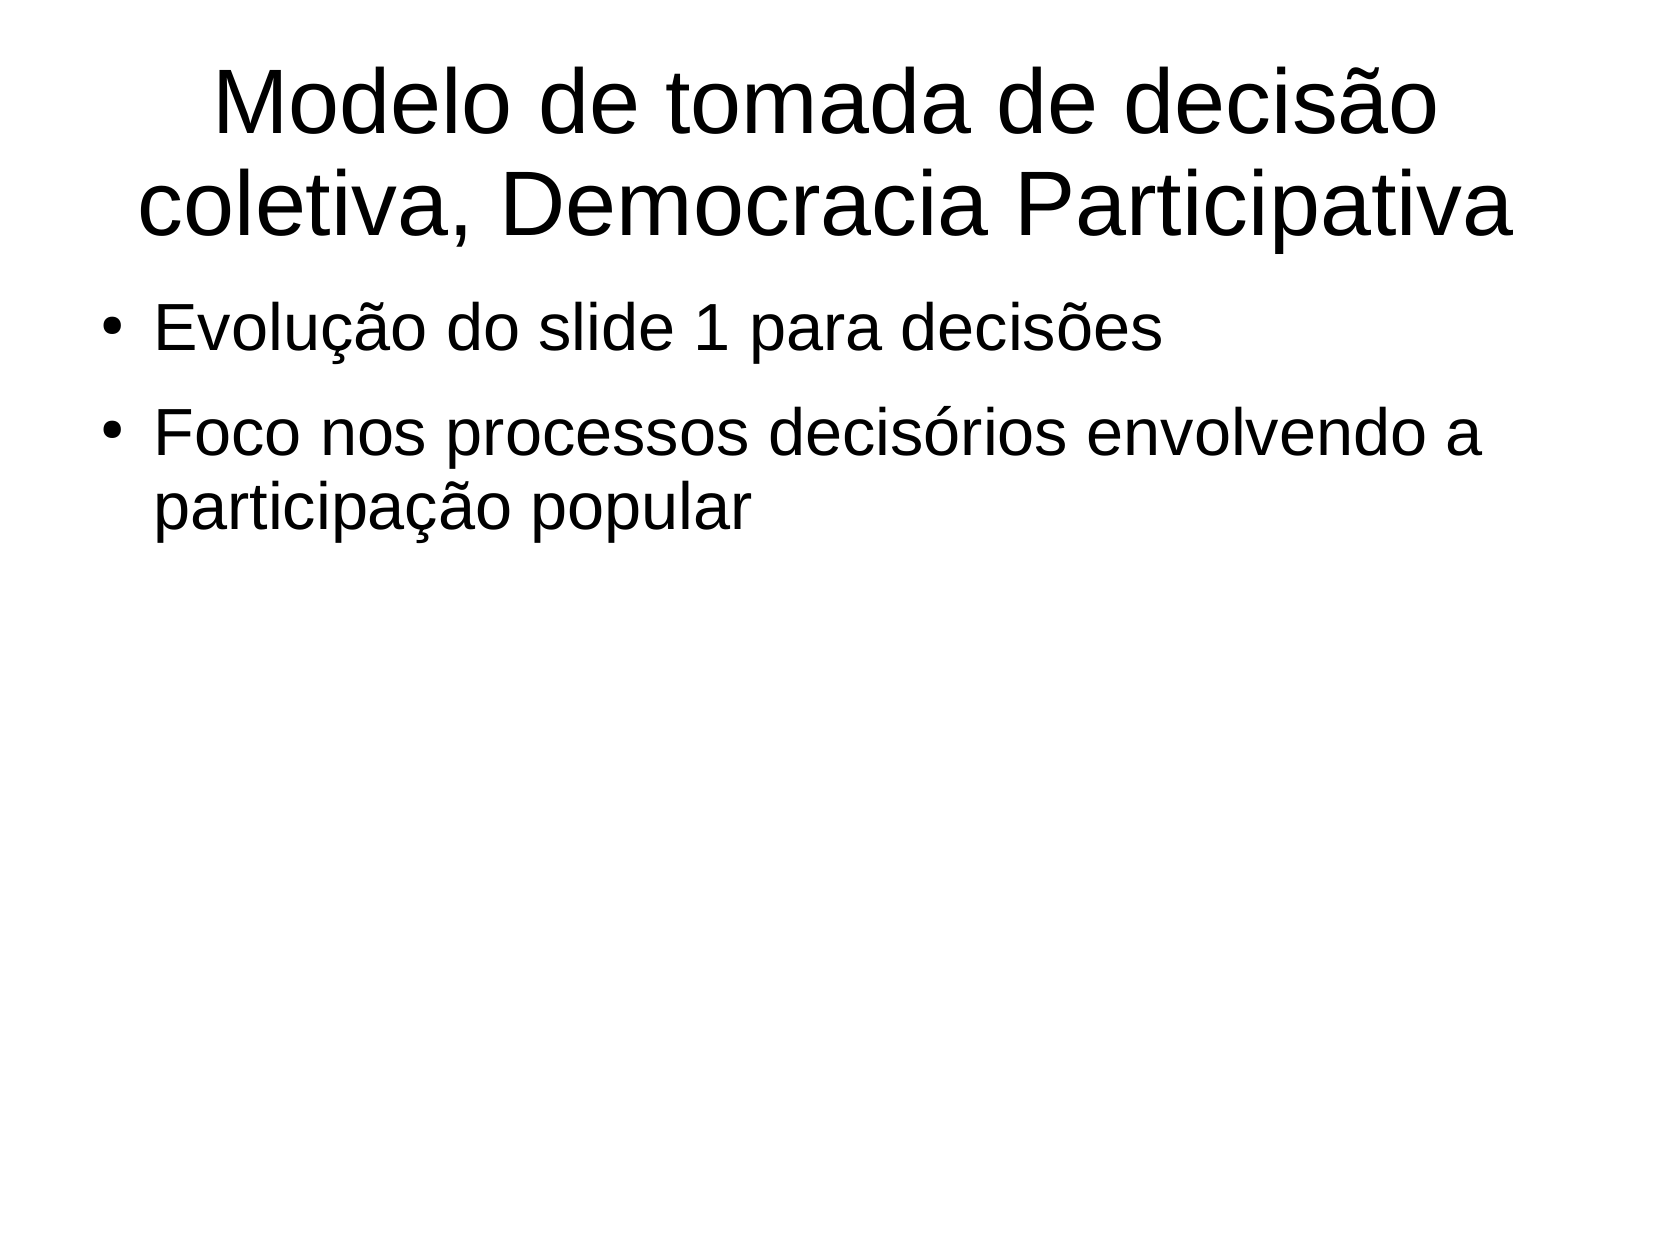

# Modelo de tomada de decisão coletiva, Democracia Participativa
Evolução do slide 1 para decisões
Foco nos processos decisórios envolvendo a participação popular